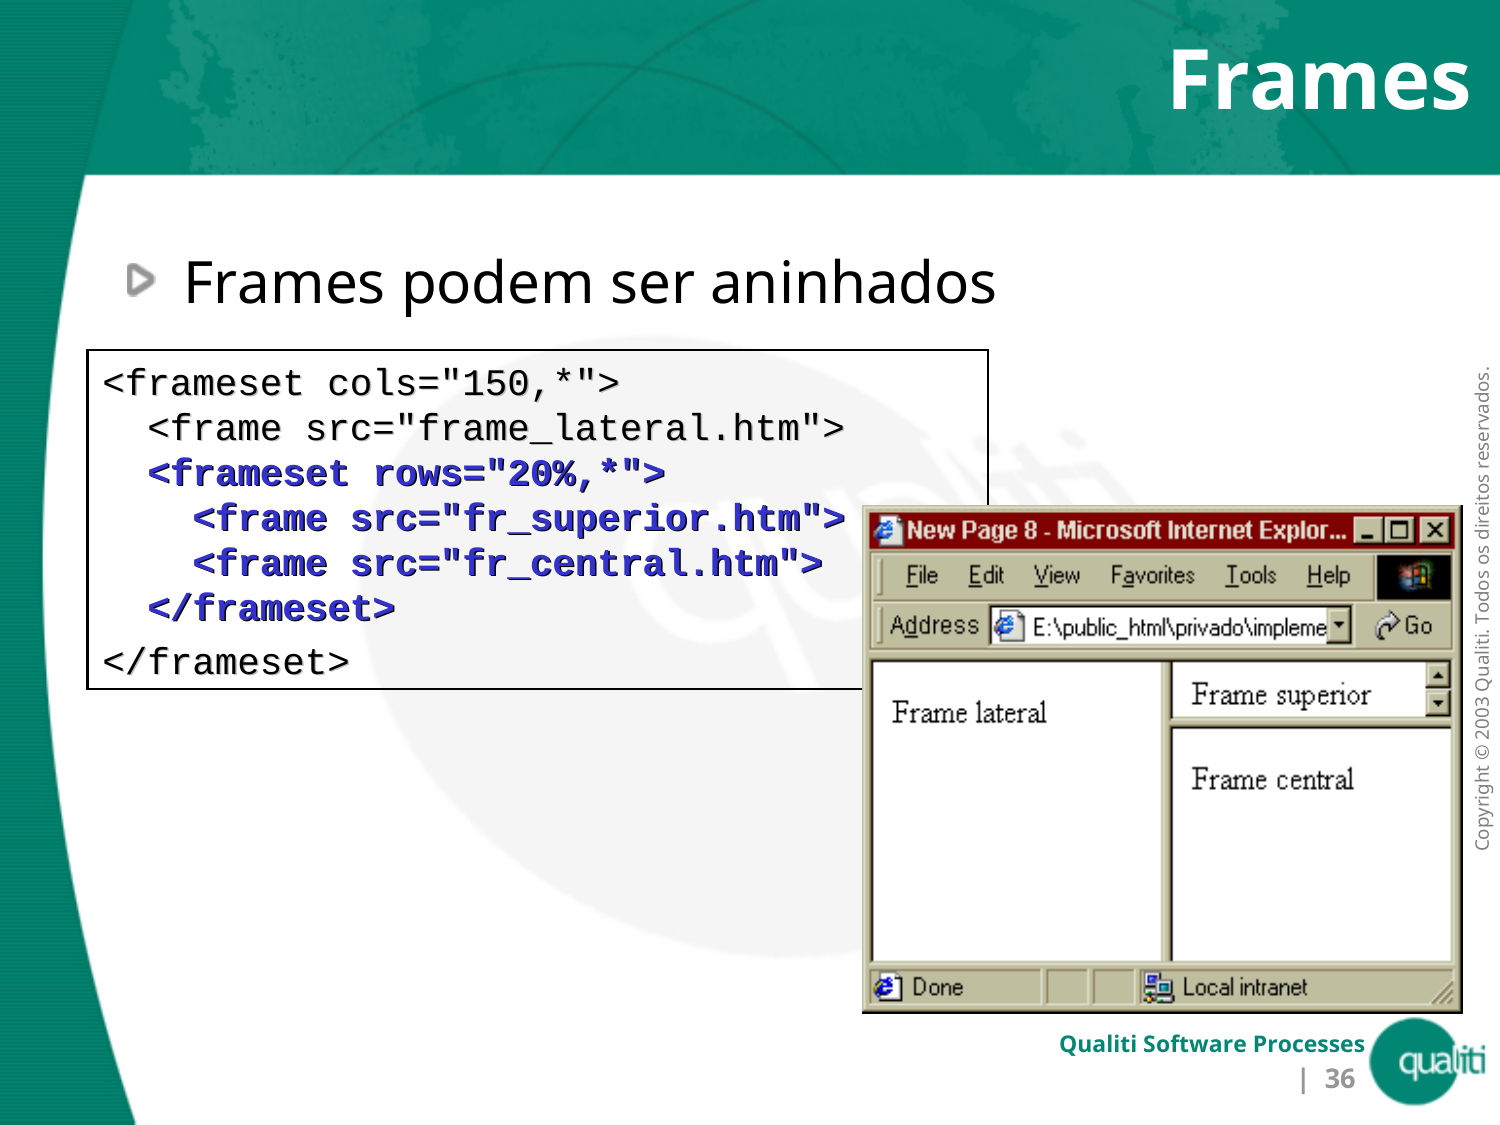

# Frames
Frames podem ser aninhados
<frameset cols="150,*">
 <frame src="frame_lateral.htm">
 <frameset rows="20%,*">
 <frame src="fr_superior.htm">
 <frame src="fr_central.htm">
 </frameset>
</frameset>